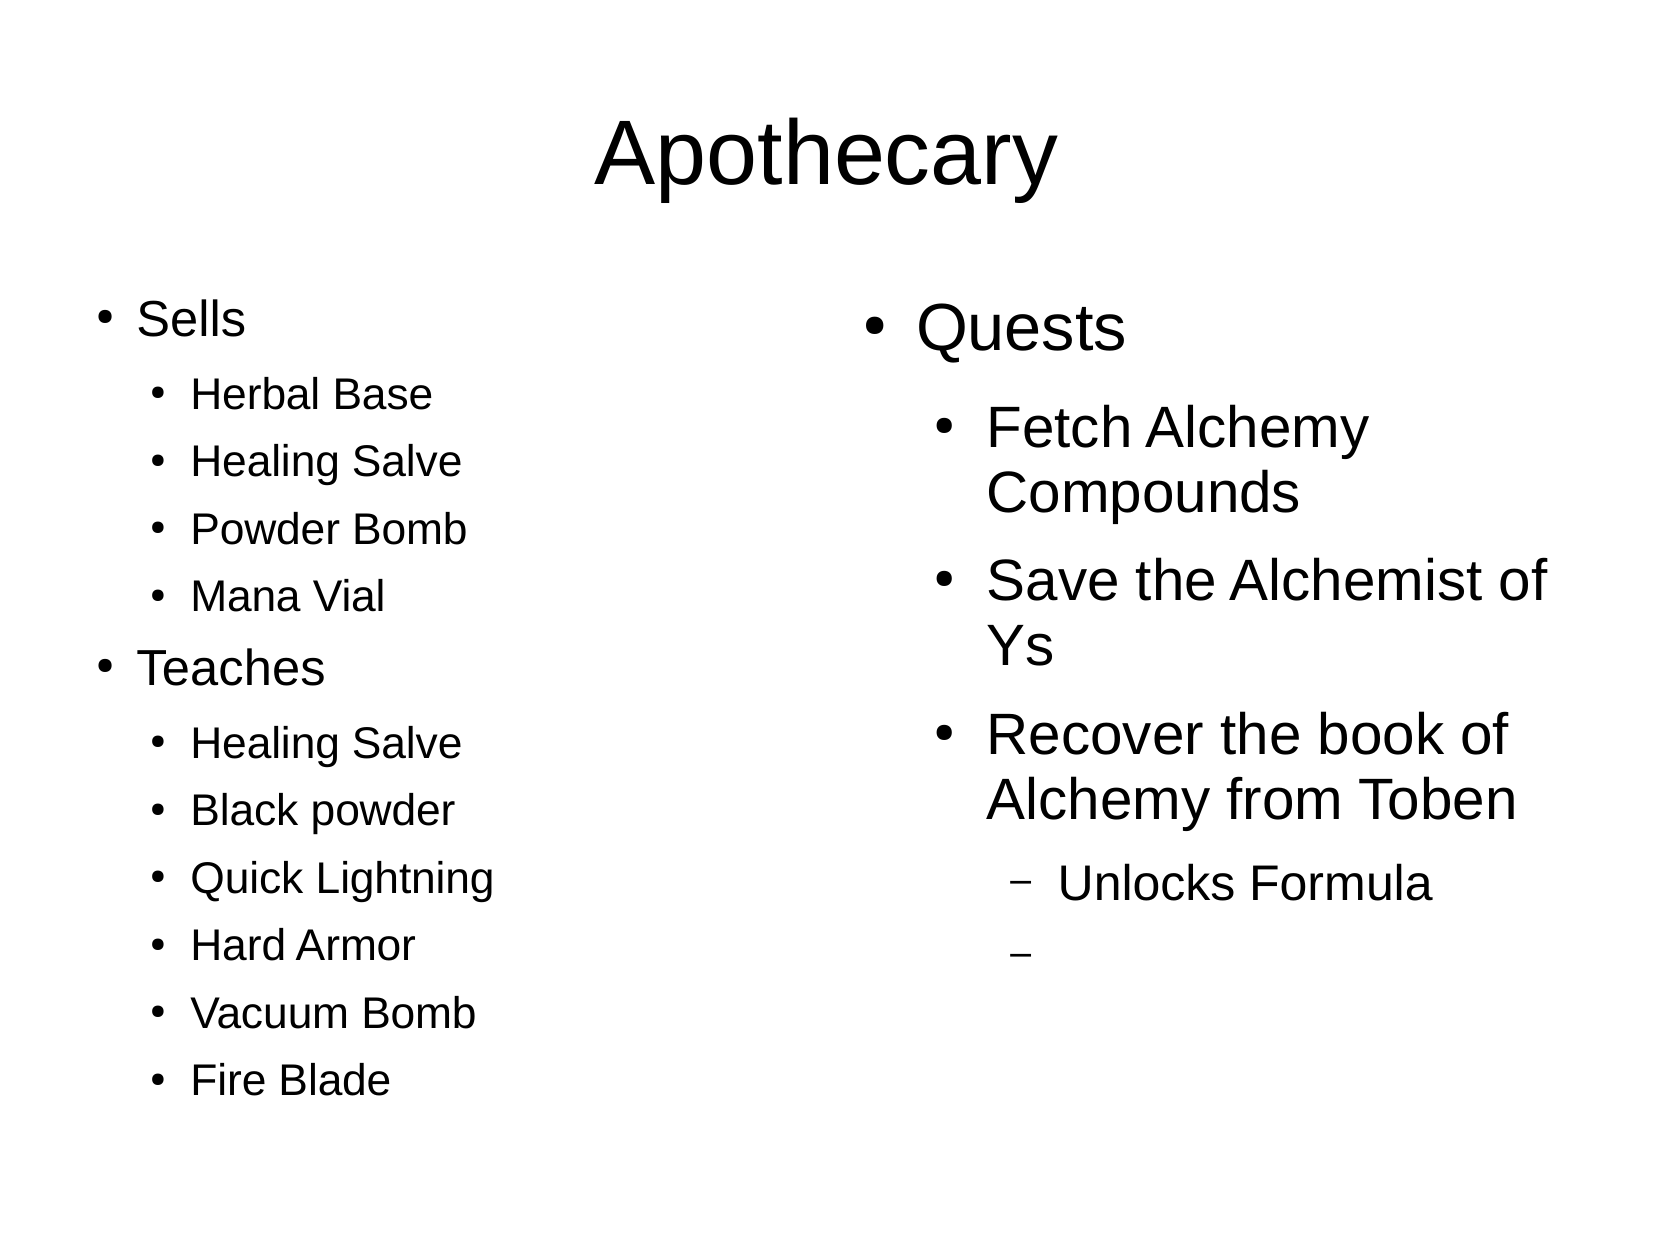

# Apothecary
Sells
Herbal Base
Healing Salve
Powder Bomb
Mana Vial
Teaches
Healing Salve
Black powder
Quick Lightning
Hard Armor
Vacuum Bomb
Fire Blade
Quests
Fetch Alchemy Compounds
Save the Alchemist of Ys
Recover the book of Alchemy from Toben
Unlocks Formula